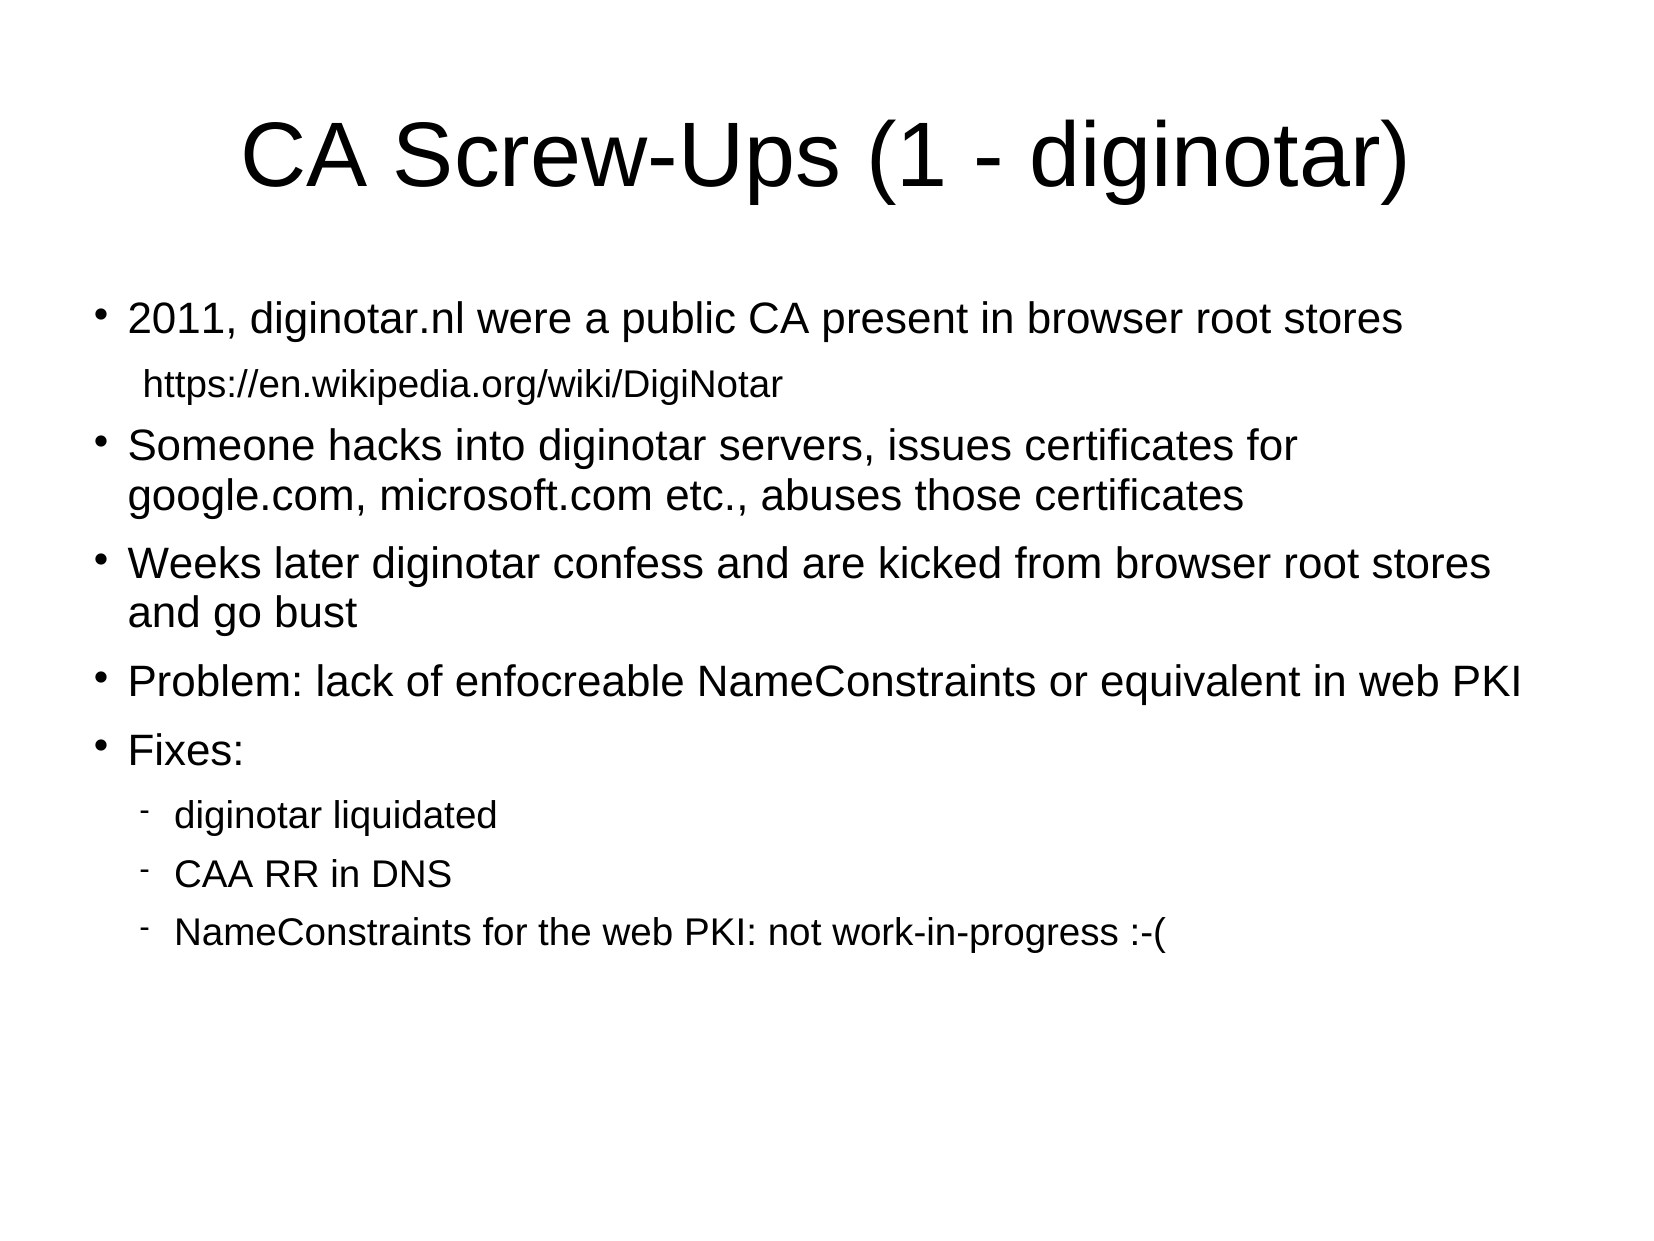

# CA Screw-Ups (1 - diginotar)
2011, diginotar.nl were a public CA present in browser root stores
https://en.wikipedia.org/wiki/DigiNotar
Someone hacks into diginotar servers, issues certificates for google.com, microsoft.com etc., abuses those certificates
Weeks later diginotar confess and are kicked from browser root stores and go bust
Problem: lack of enfocreable NameConstraints or equivalent in web PKI
Fixes:
diginotar liquidated
CAA RR in DNS
NameConstraints for the web PKI: not work-in-progress :-(